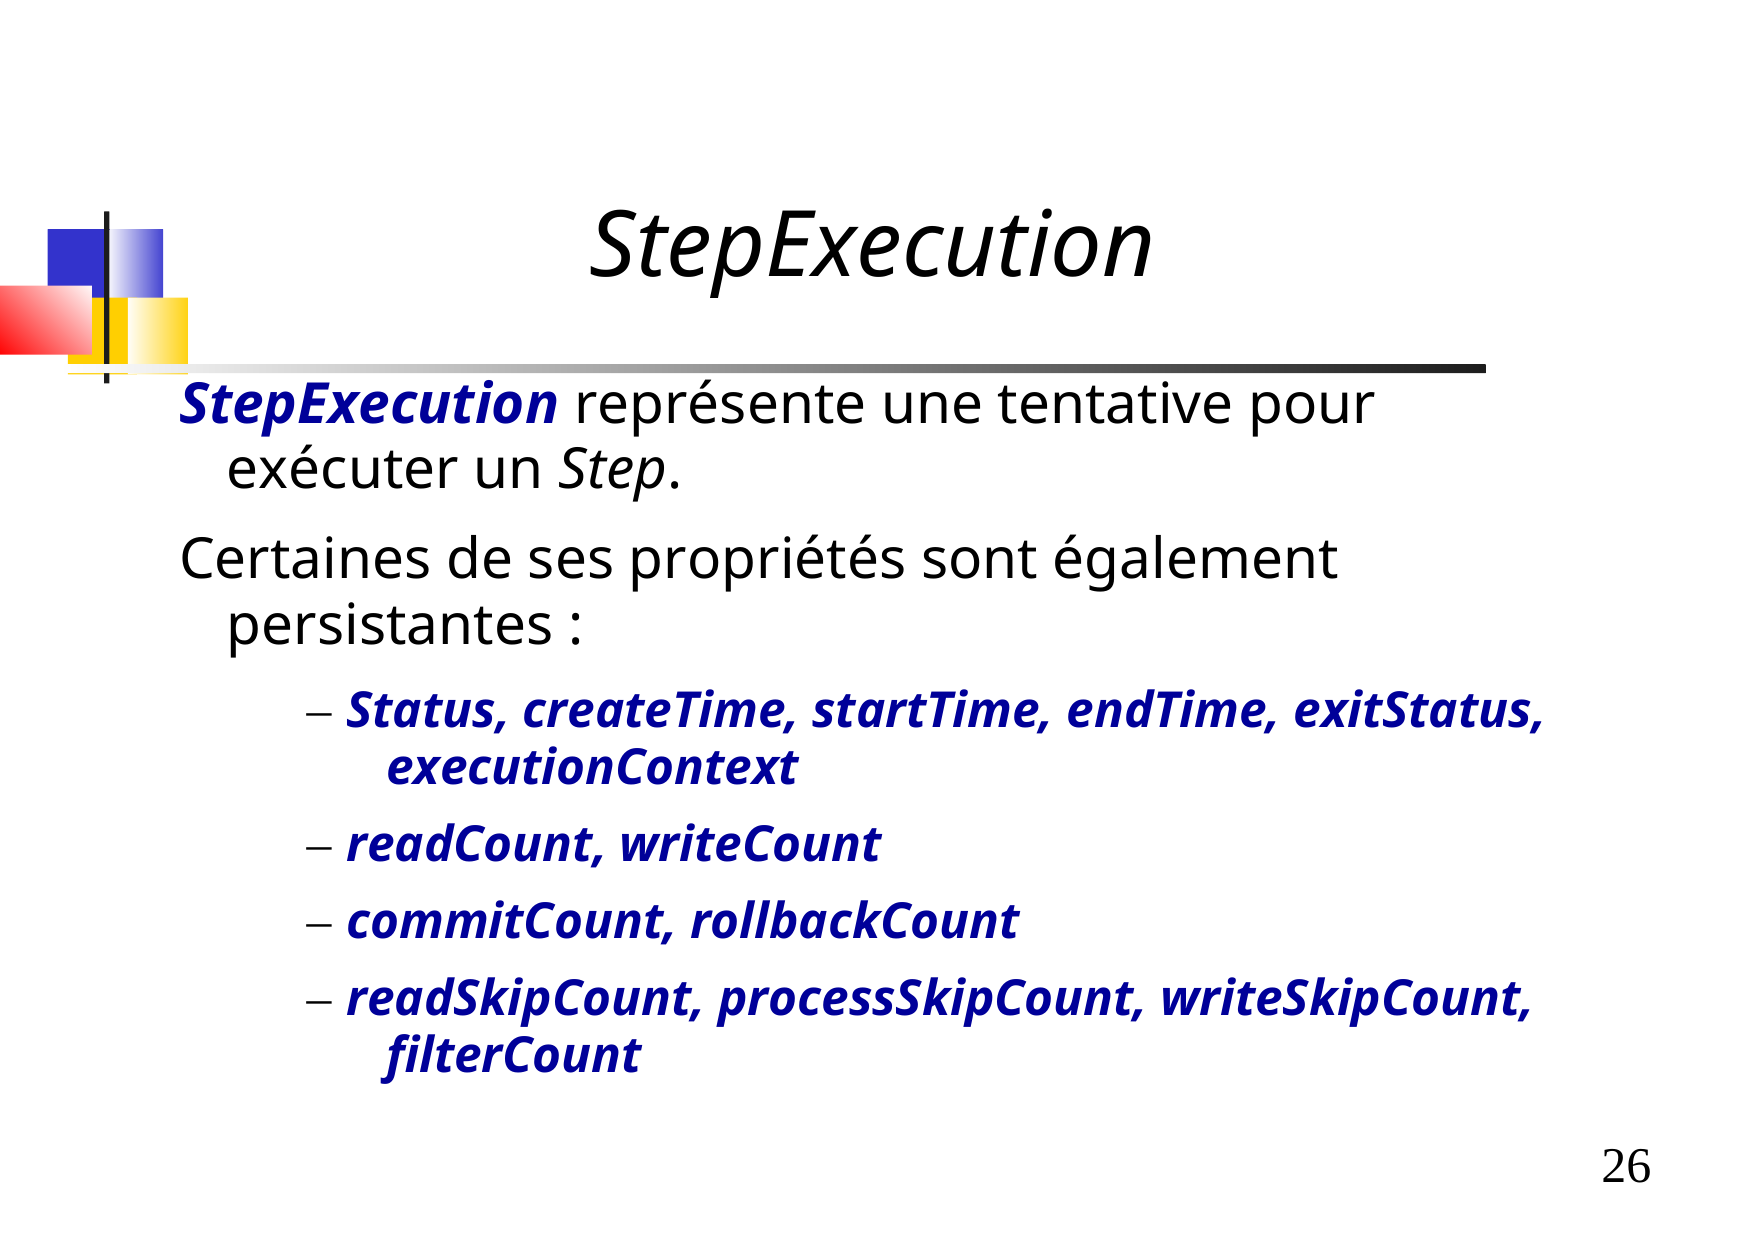

# StepExecution
StepExecution représente une tentative pour exécuter un Step.
Certaines de ses propriétés sont également persistantes :
Status, createTime, startTime, endTime, exitStatus, executionContext
readCount, writeCount
commitCount, rollbackCount
readSkipCount, processSkipCount, writeSkipCount, filterCount